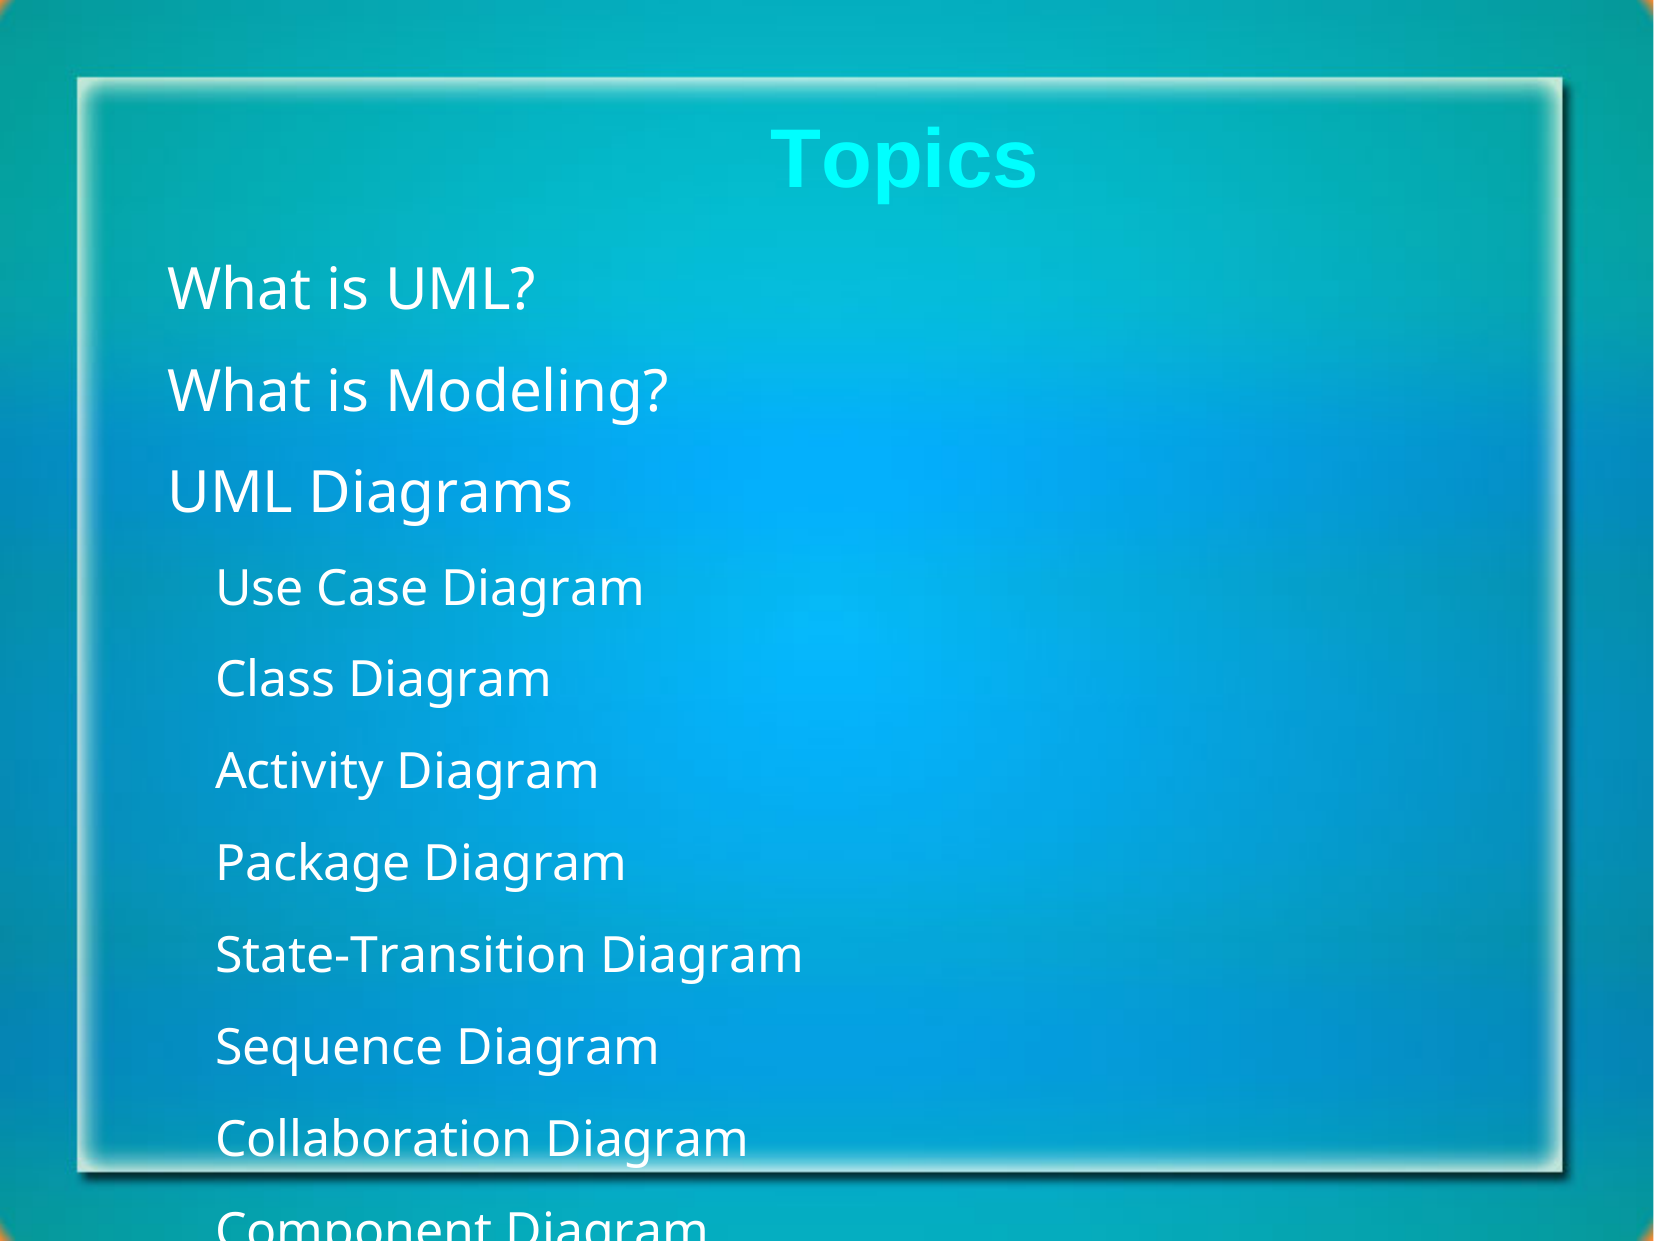

# Topics
What is UML?
What is Modeling?
UML Diagrams
Use Case Diagram
Class Diagram
Activity Diagram
Package Diagram
State-Transition Diagram
Sequence Diagram
Collaboration Diagram
Component Diagram
Deployment Diagram